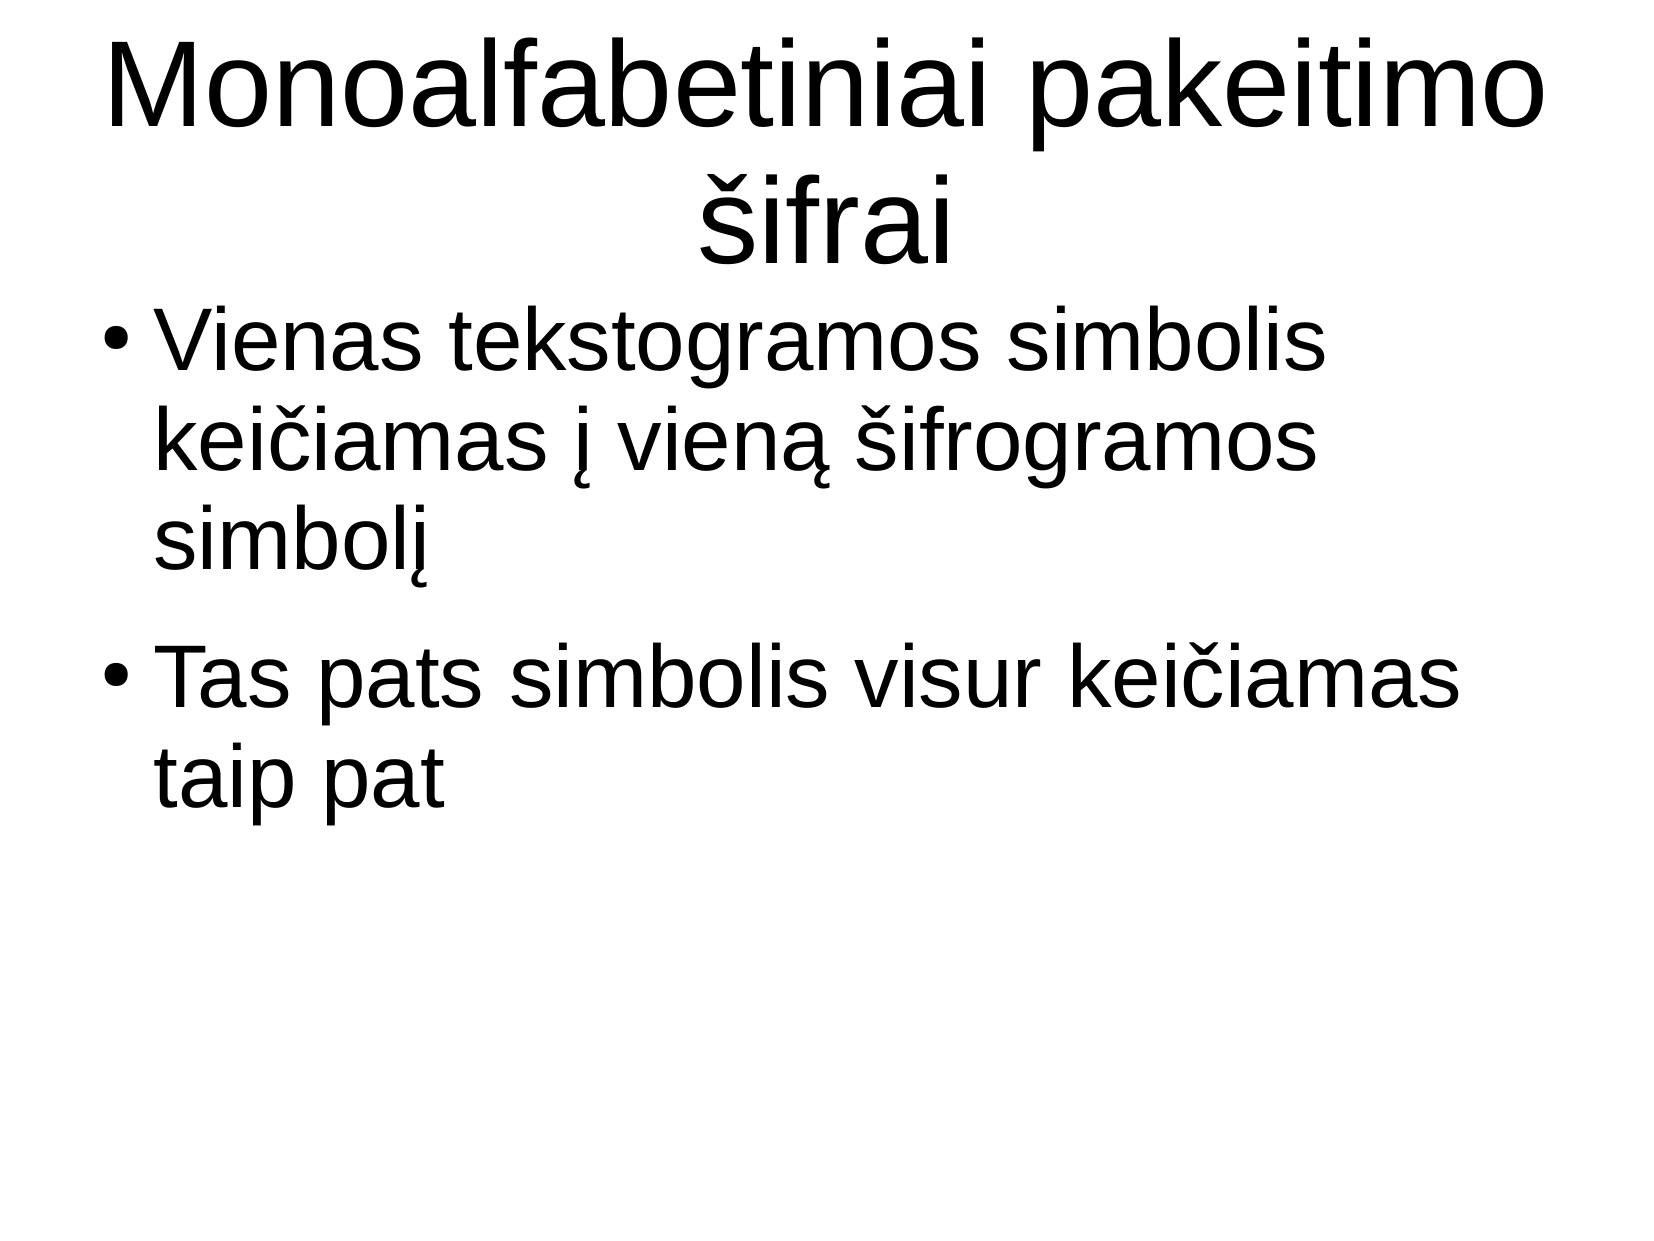

# Monoalfabetiniai pakeitimo šifrai
Vienas tekstogramos simbolis keičiamas į vieną šifrogramos simbolį
Tas pats simbolis visur keičiamas taip pat